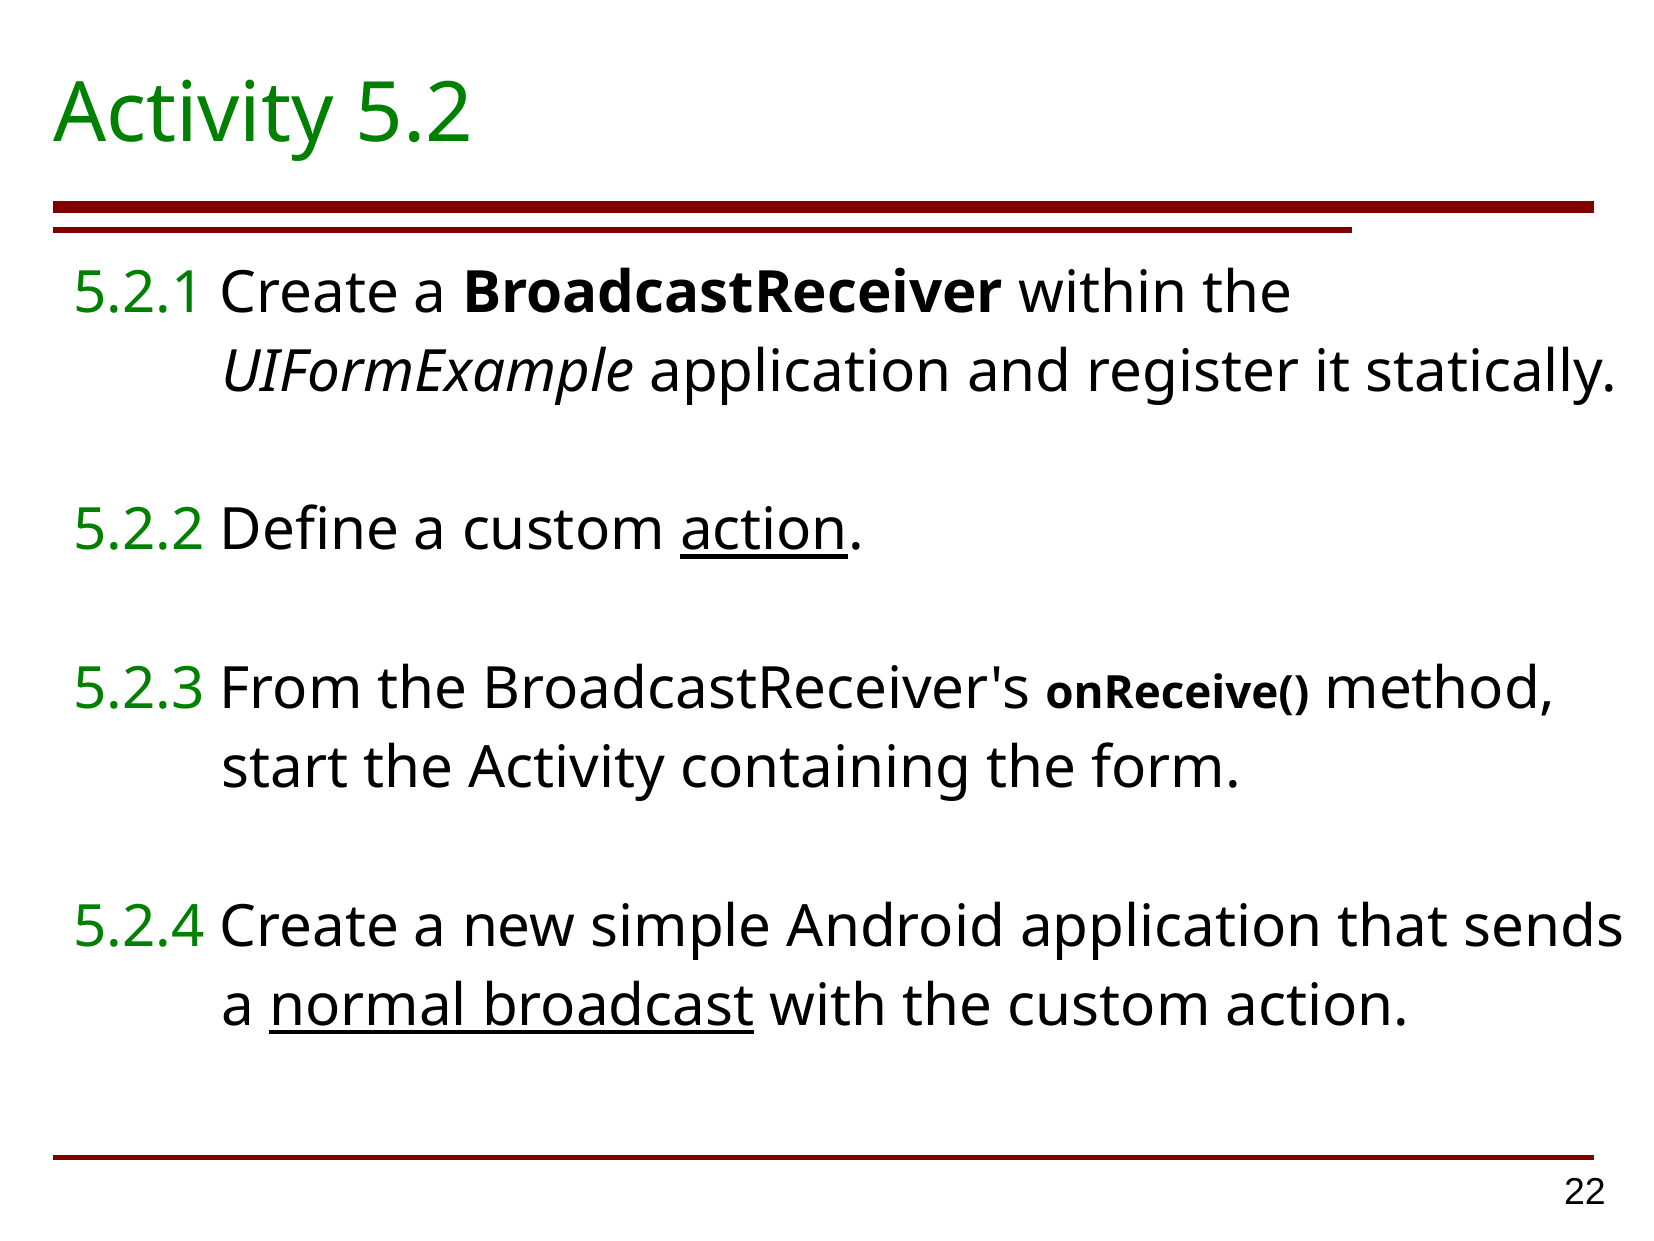

# Activity 5.2
5.2.1 Create a BroadcastReceiver within the
		UIFormExample application and register it statically.
5.2.2 Define a custom action.
5.2.3 From the BroadcastReceiver's onReceive() method,
		start the Activity containing the form.
5.2.4 Create a new simple Android application that sends
		a normal broadcast with the custom action.